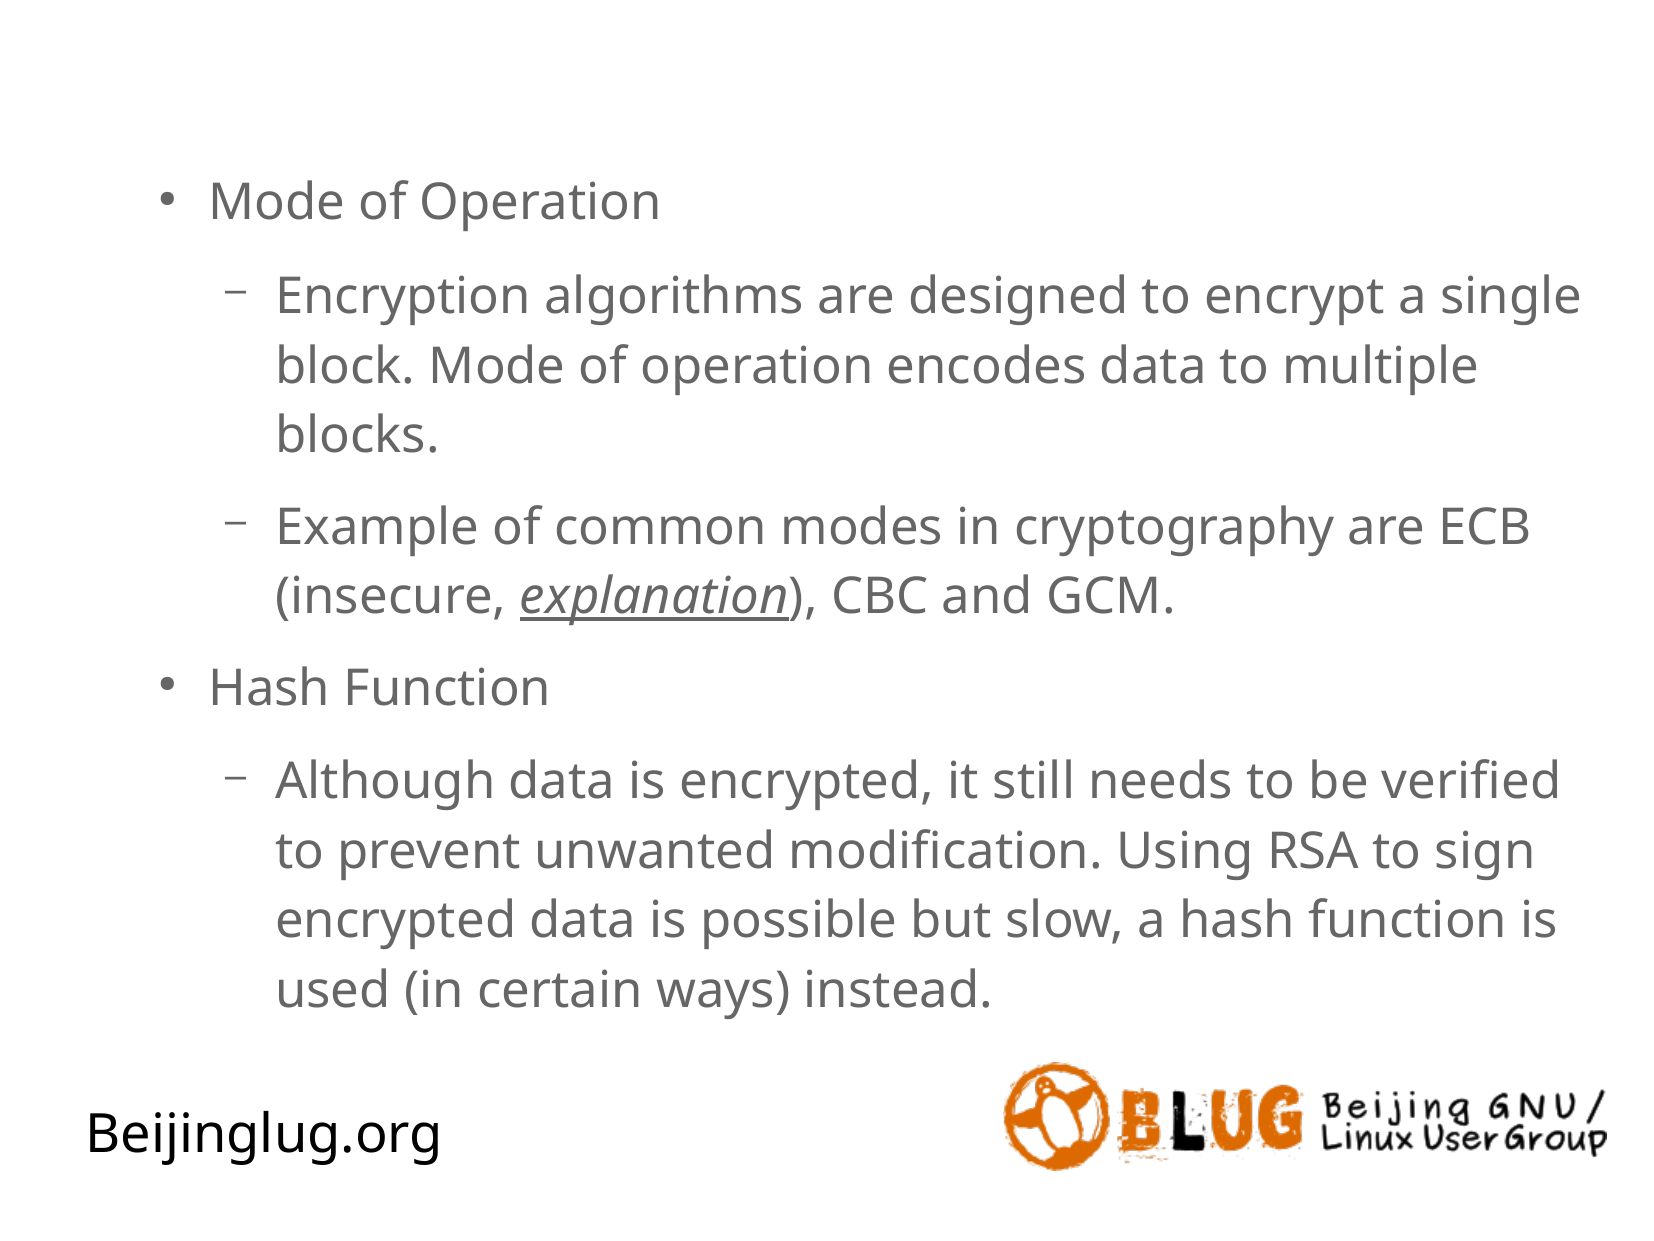

# Mode of Operation
Encryption algorithms are designed to encrypt a single block. Mode of operation encodes data to multiple blocks.
Example of common modes in cryptography are ECB (insecure, explanation), CBC and GCM.
Hash Function
Although data is encrypted, it still needs to be verified to prevent unwanted modification. Using RSA to sign encrypted data is possible but slow, a hash function is used (in certain ways) instead.